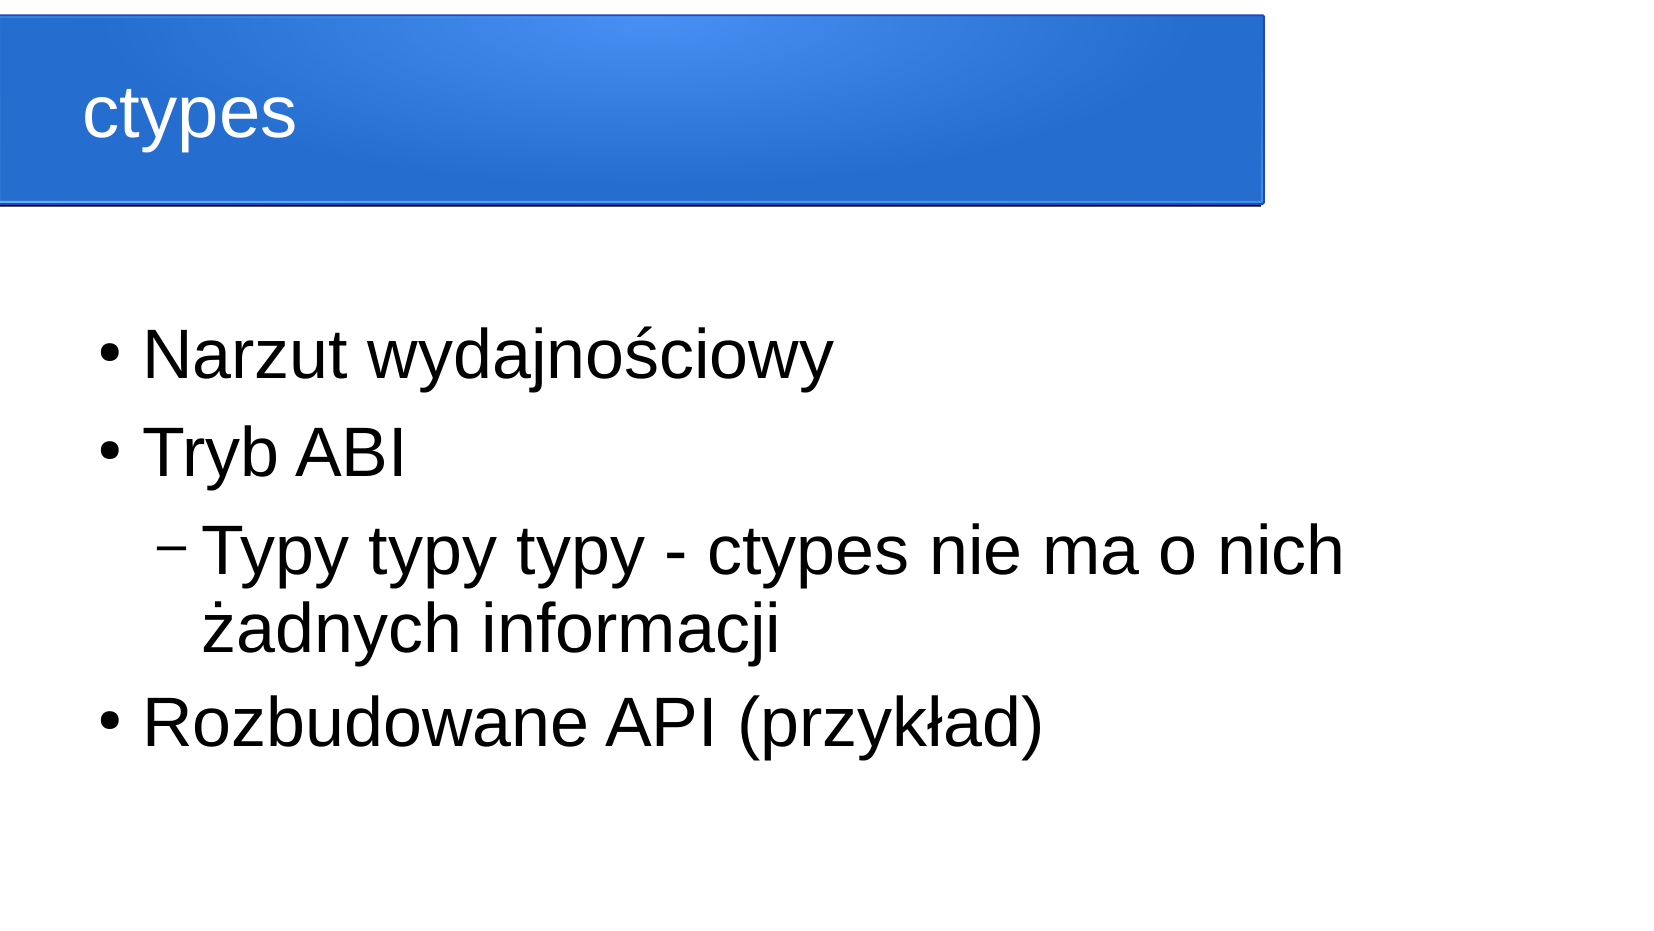

# ctypes
Narzut wydajnościowy
Tryb ABI
Typy typy typy - ctypes nie ma o nich żadnych informacji
Rozbudowane API (przykład)